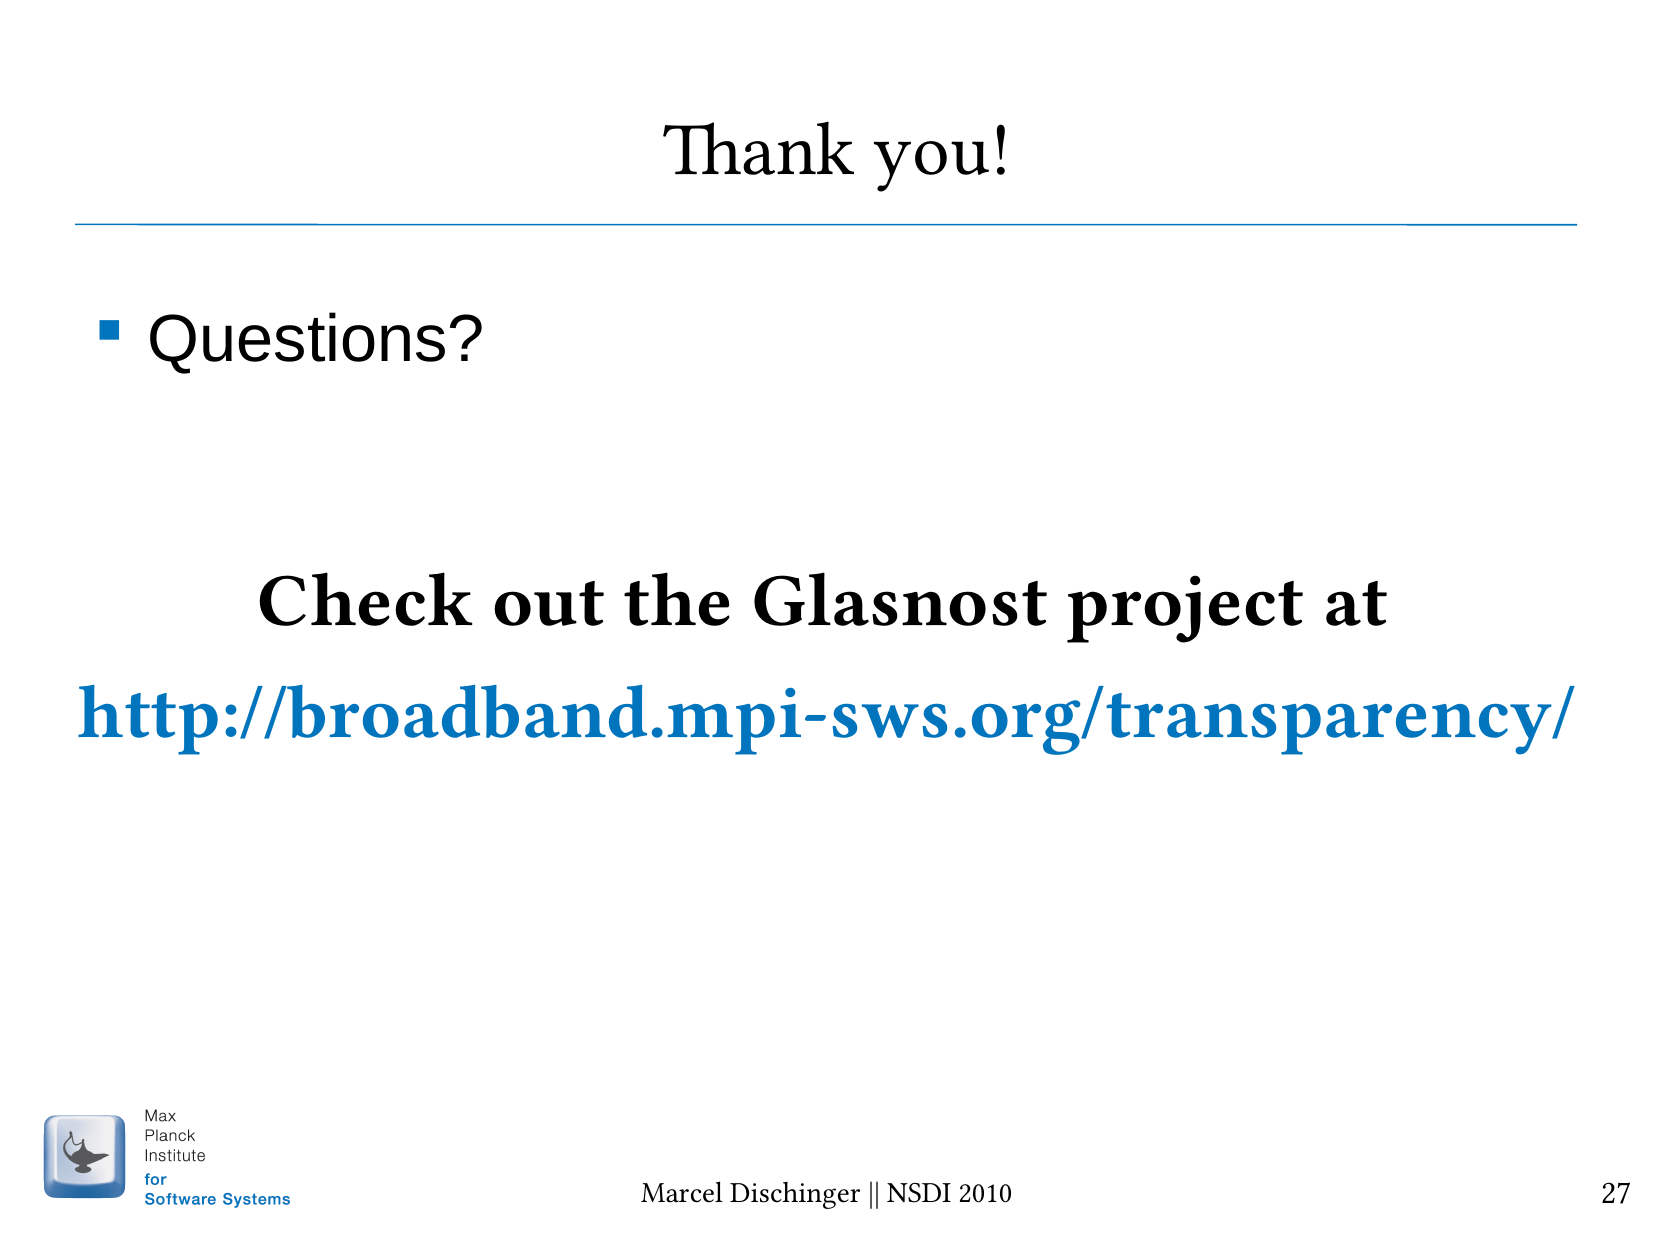

# Thank you!
Questions?
Check out the Glasnost project at
http://broadband.mpi-sws.org/transparency/